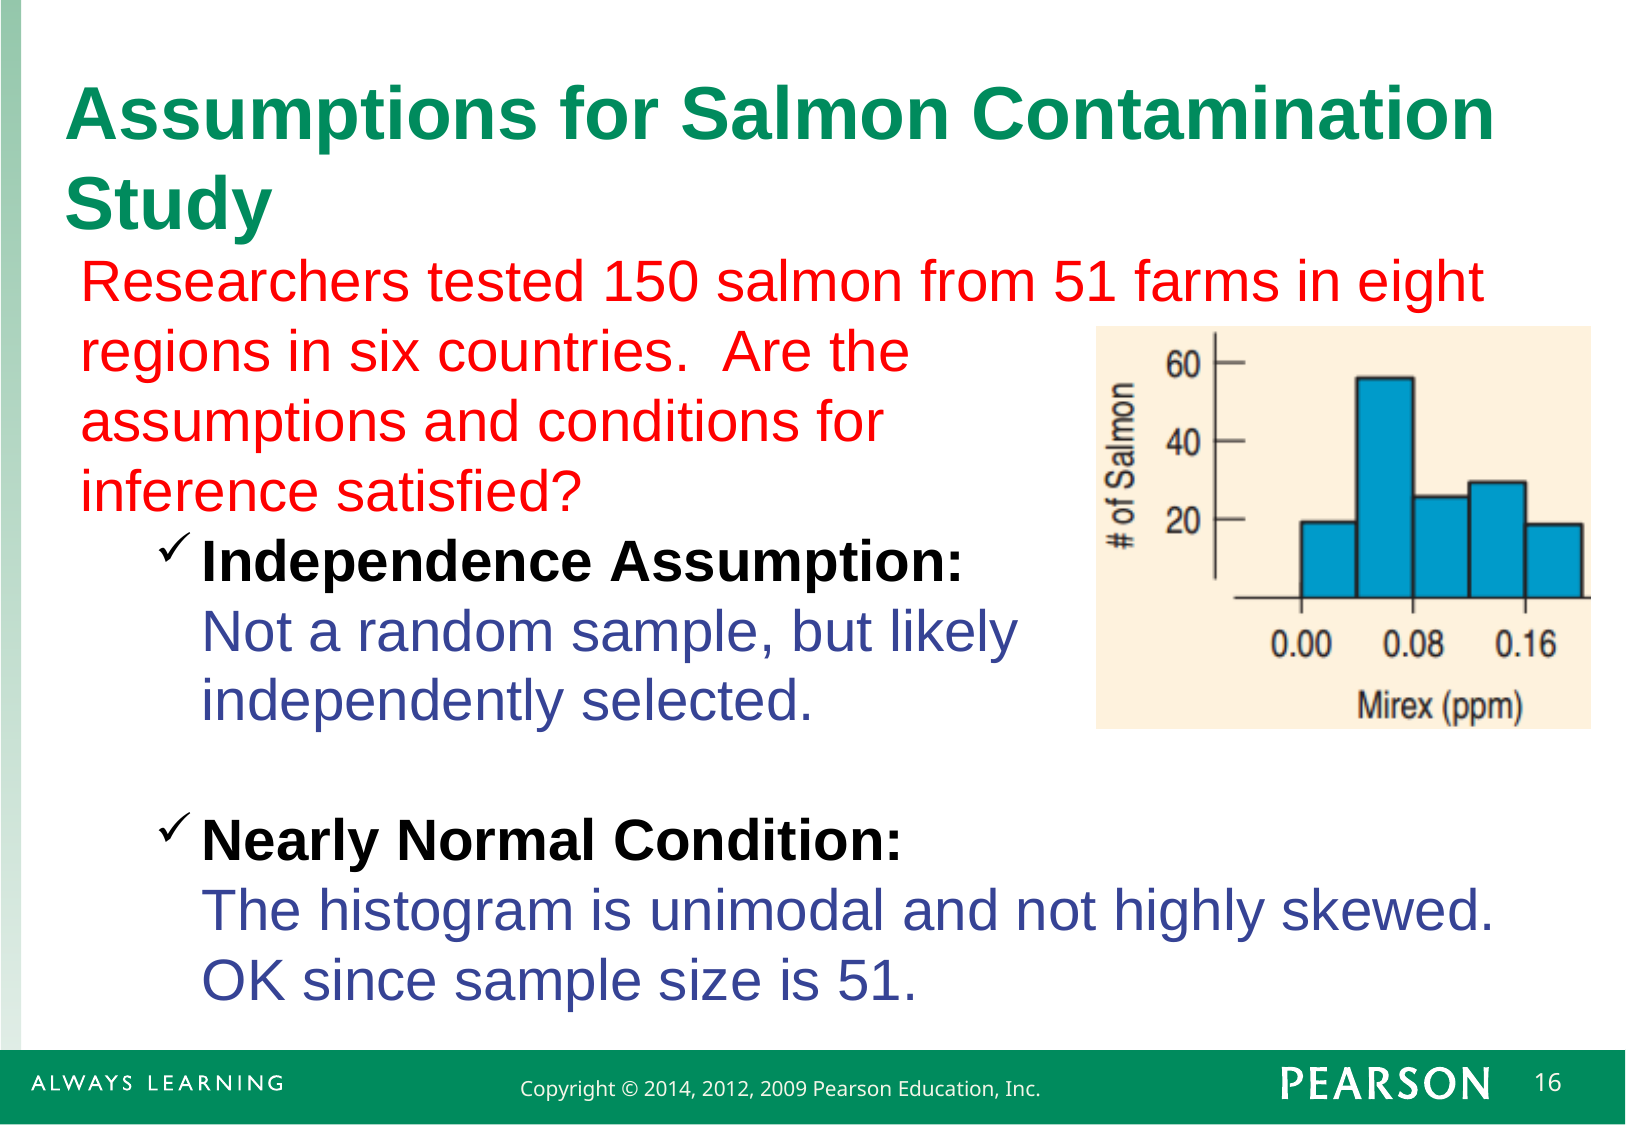

# Assumptions for Salmon Contamination Study
Researchers tested 150 salmon from 51 farms in eight regions in six countries. Are the
assumptions and conditions for
inference satisfied?
Independence Assumption:
Not a random sample, but likely
independently selected.
Nearly Normal Condition:
The histogram is unimodal and not highly skewed. OK since sample size is 51.